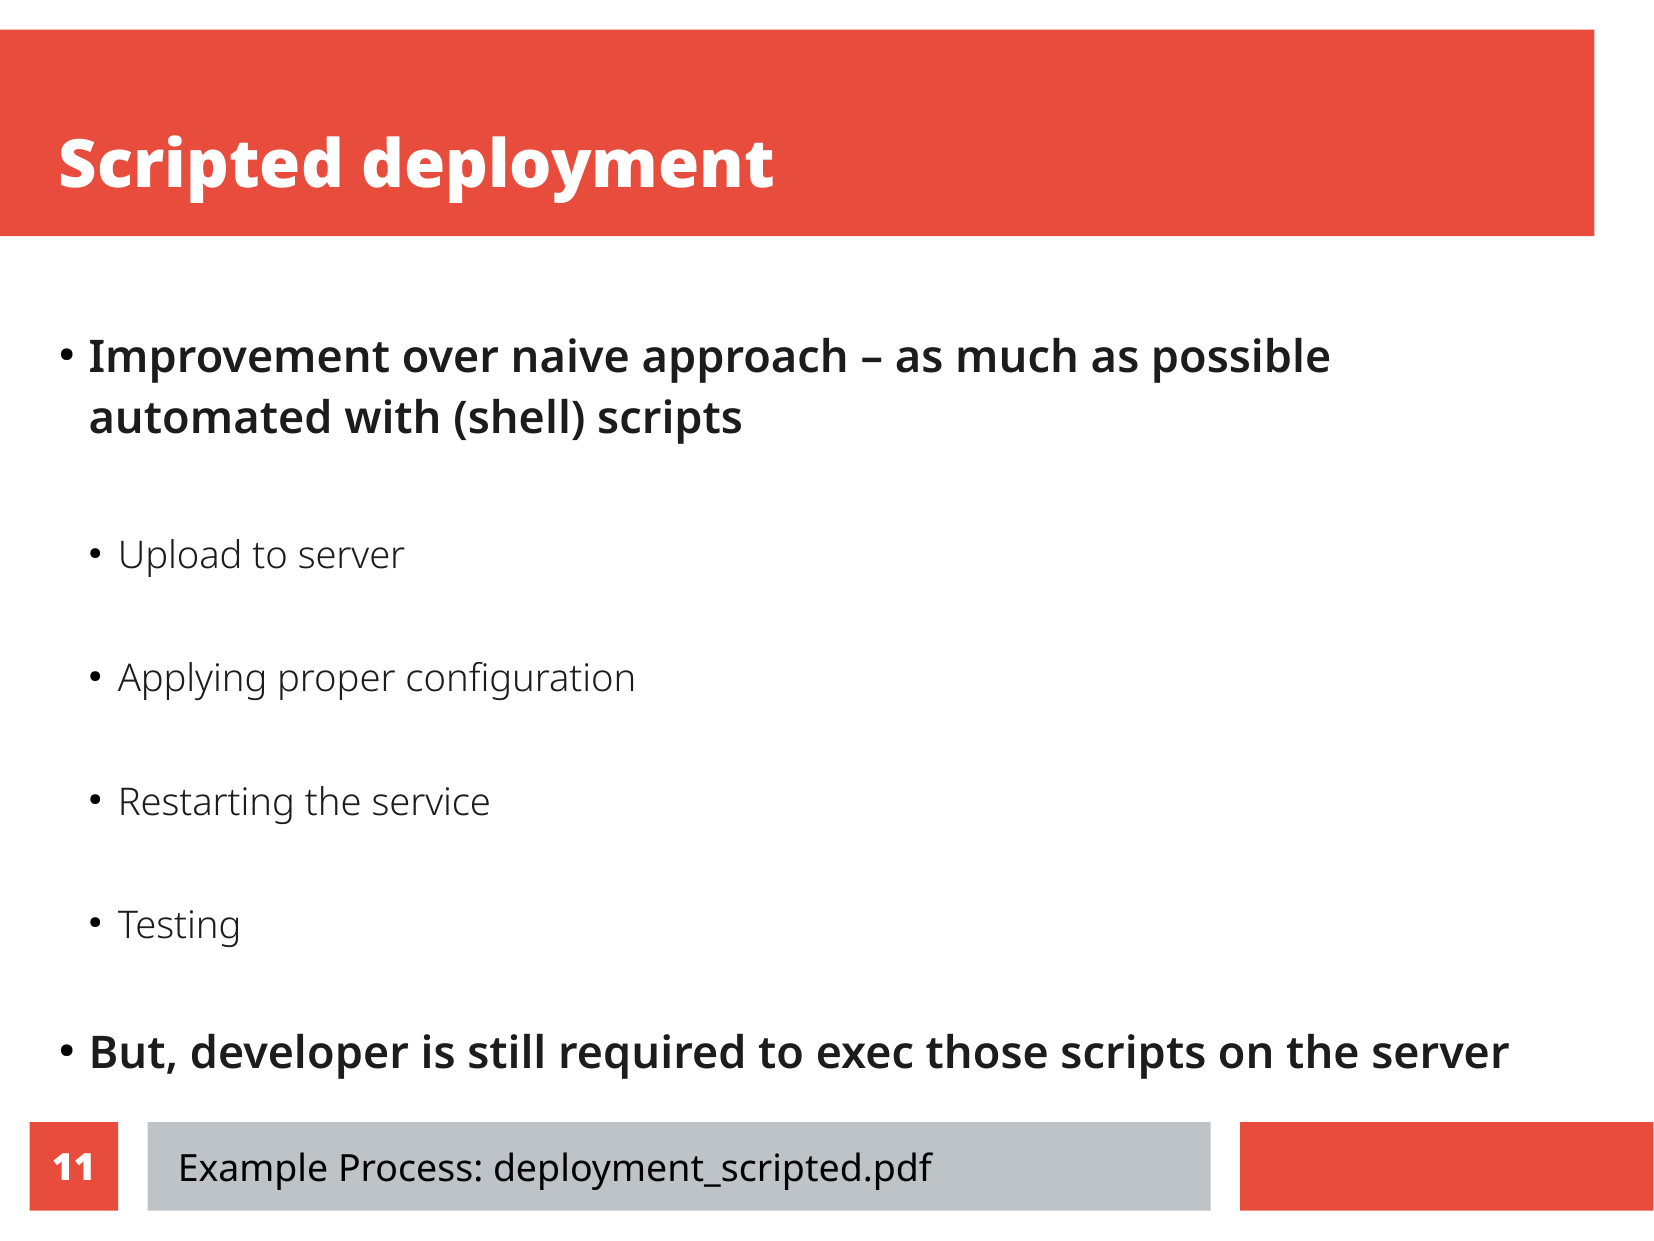

# Scripted deployment
Improvement over naive approach – as much as possible automated with (shell) scripts
Upload to server
Applying proper configuration
Restarting the service
Testing
But, developer is still required to exec those scripts on the server
11
Example Process: deployment_scripted.pdf